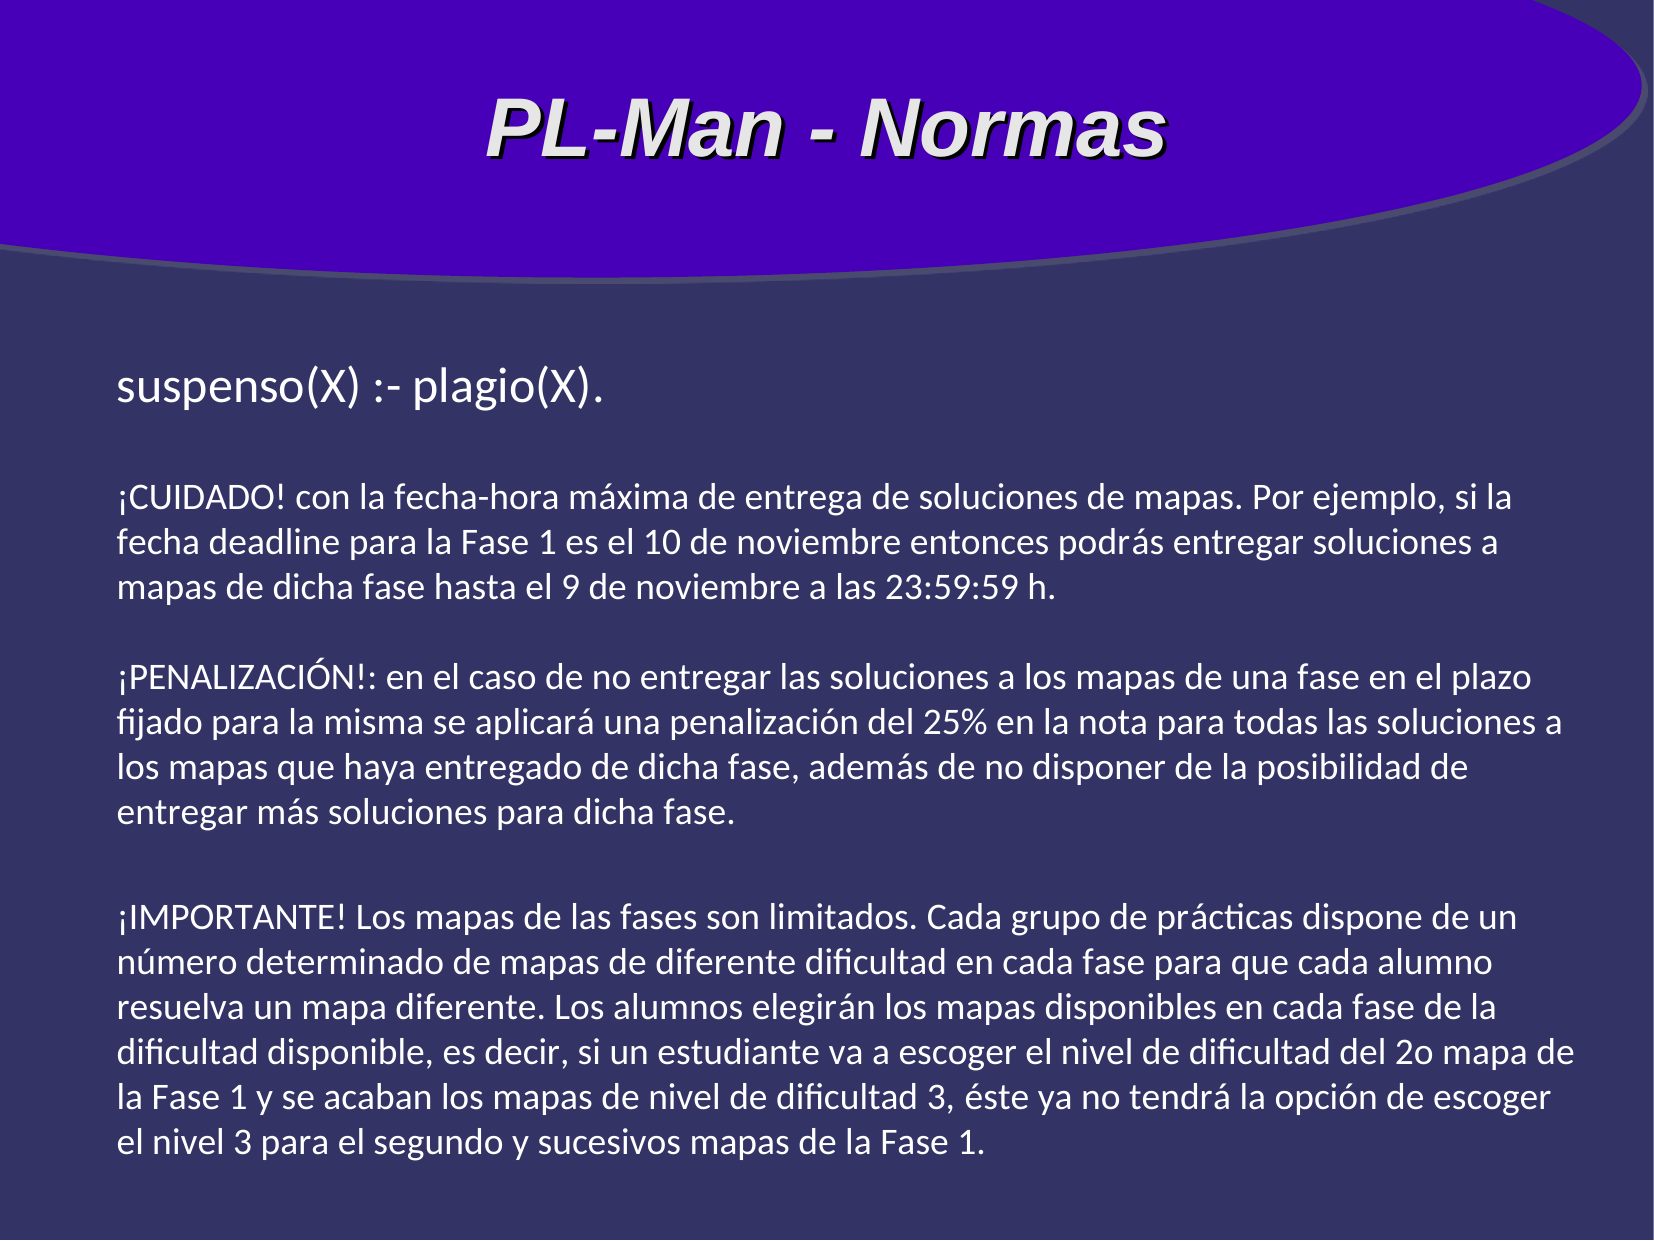

PL-Man - Normas
suspenso(X) :- plagio(X).
¡CUIDADO! con la fecha-hora máxima de entrega de soluciones de mapas. Por ejemplo, si la fecha deadline para la Fase 1 es el 10 de noviembre entonces podrás entregar soluciones a mapas de dicha fase hasta el 9 de noviembre a las 23:59:59 h.
¡PENALIZACIÓN!: en el caso de no entregar las soluciones a los mapas de una fase en el plazo fijado para la misma se aplicará una penalización del 25% en la nota para todas las soluciones a los mapas que haya entregado de dicha fase, además de no disponer de la posibilidad de entregar más soluciones para dicha fase.
¡IMPORTANTE! Los mapas de las fases son limitados. Cada grupo de prácticas dispone de un número determinado de mapas de diferente dificultad en cada fase para que cada alumno resuelva un mapa diferente. Los alumnos elegirán los mapas disponibles en cada fase de la dificultad disponible, es decir, si un estudiante va a escoger el nivel de dificultad del 2o mapa de la Fase 1 y se acaban los mapas de nivel de dificultad 3, éste ya no tendrá la opción de escoger el nivel 3 para el segundo y sucesivos mapas de la Fase 1.